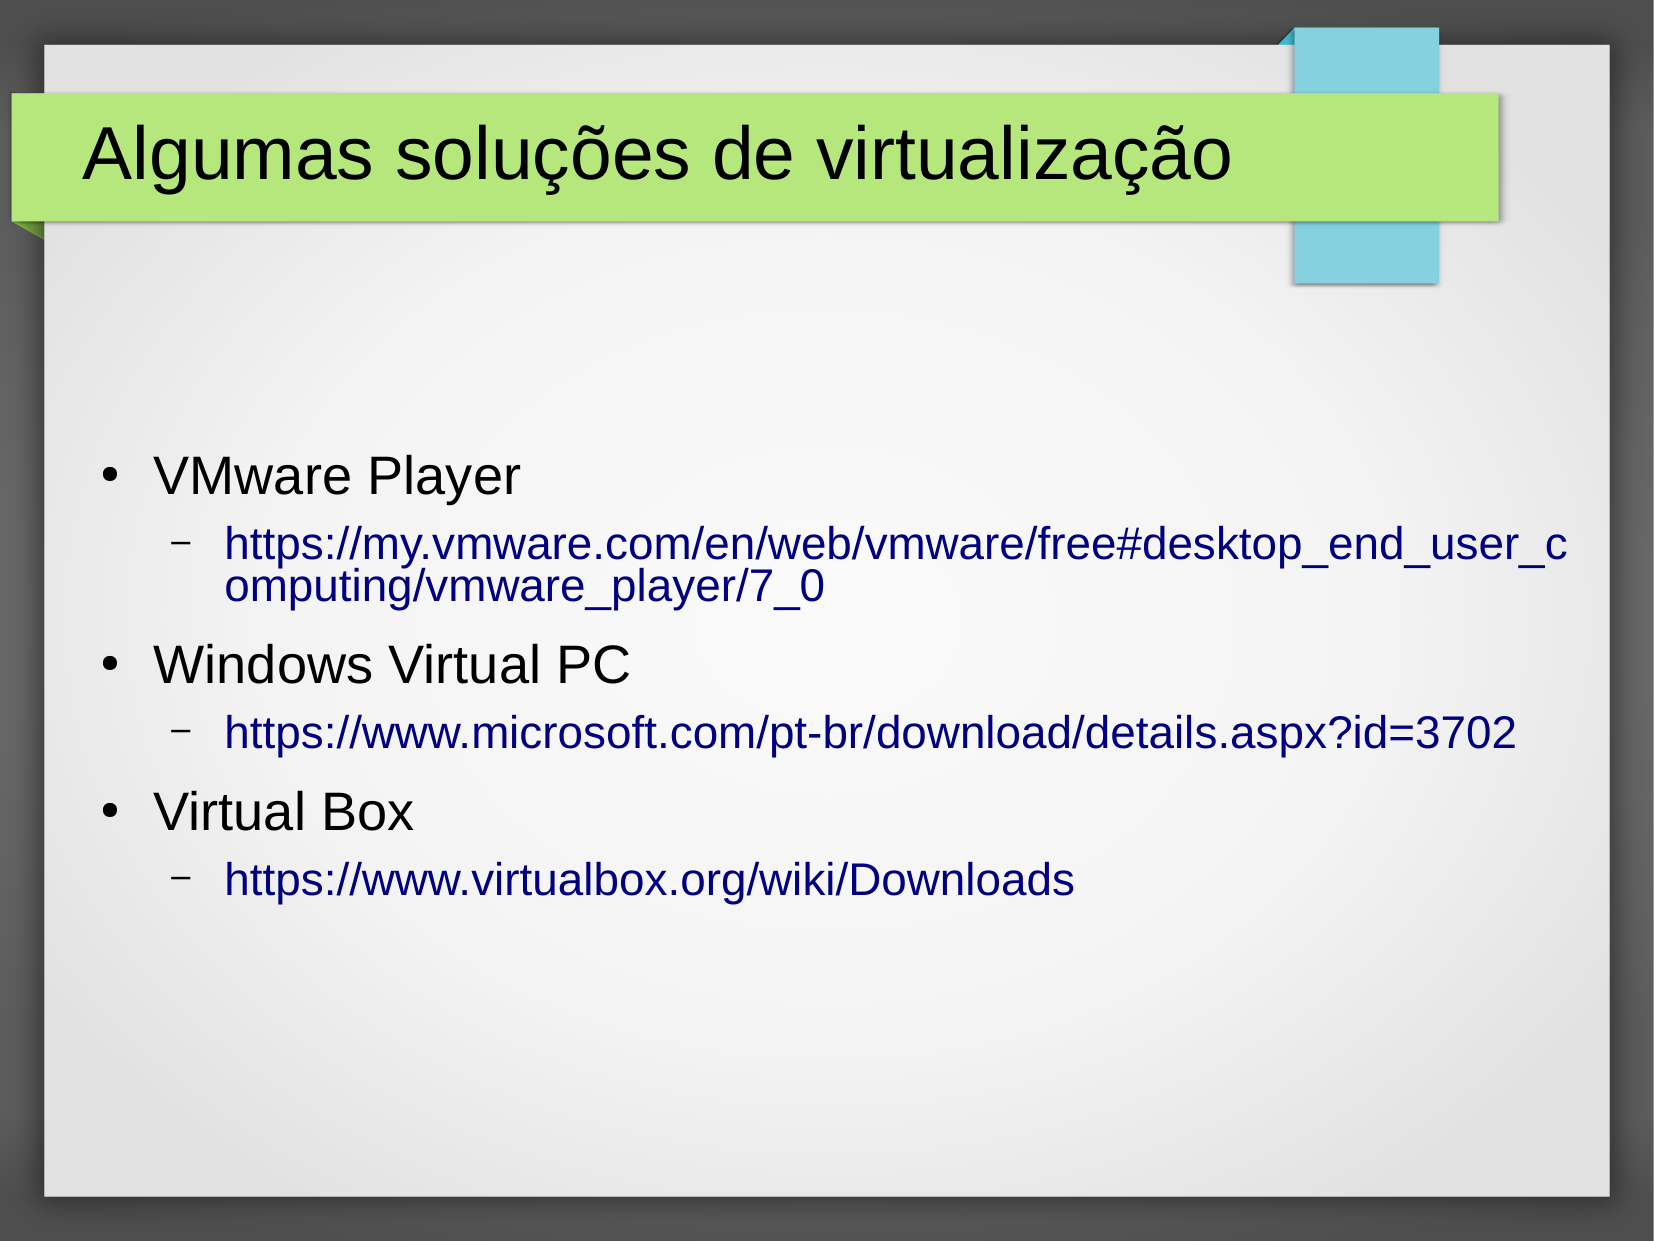

# Algumas soluções de virtualização
VMware Player
https://my.vmware.com/en/web/vmware/free#desktop_end_user_computing/vmware_player/7_0
Windows Virtual PC
https://www.microsoft.com/pt-br/download/details.aspx?id=3702
Virtual Box
https://www.virtualbox.org/wiki/Downloads